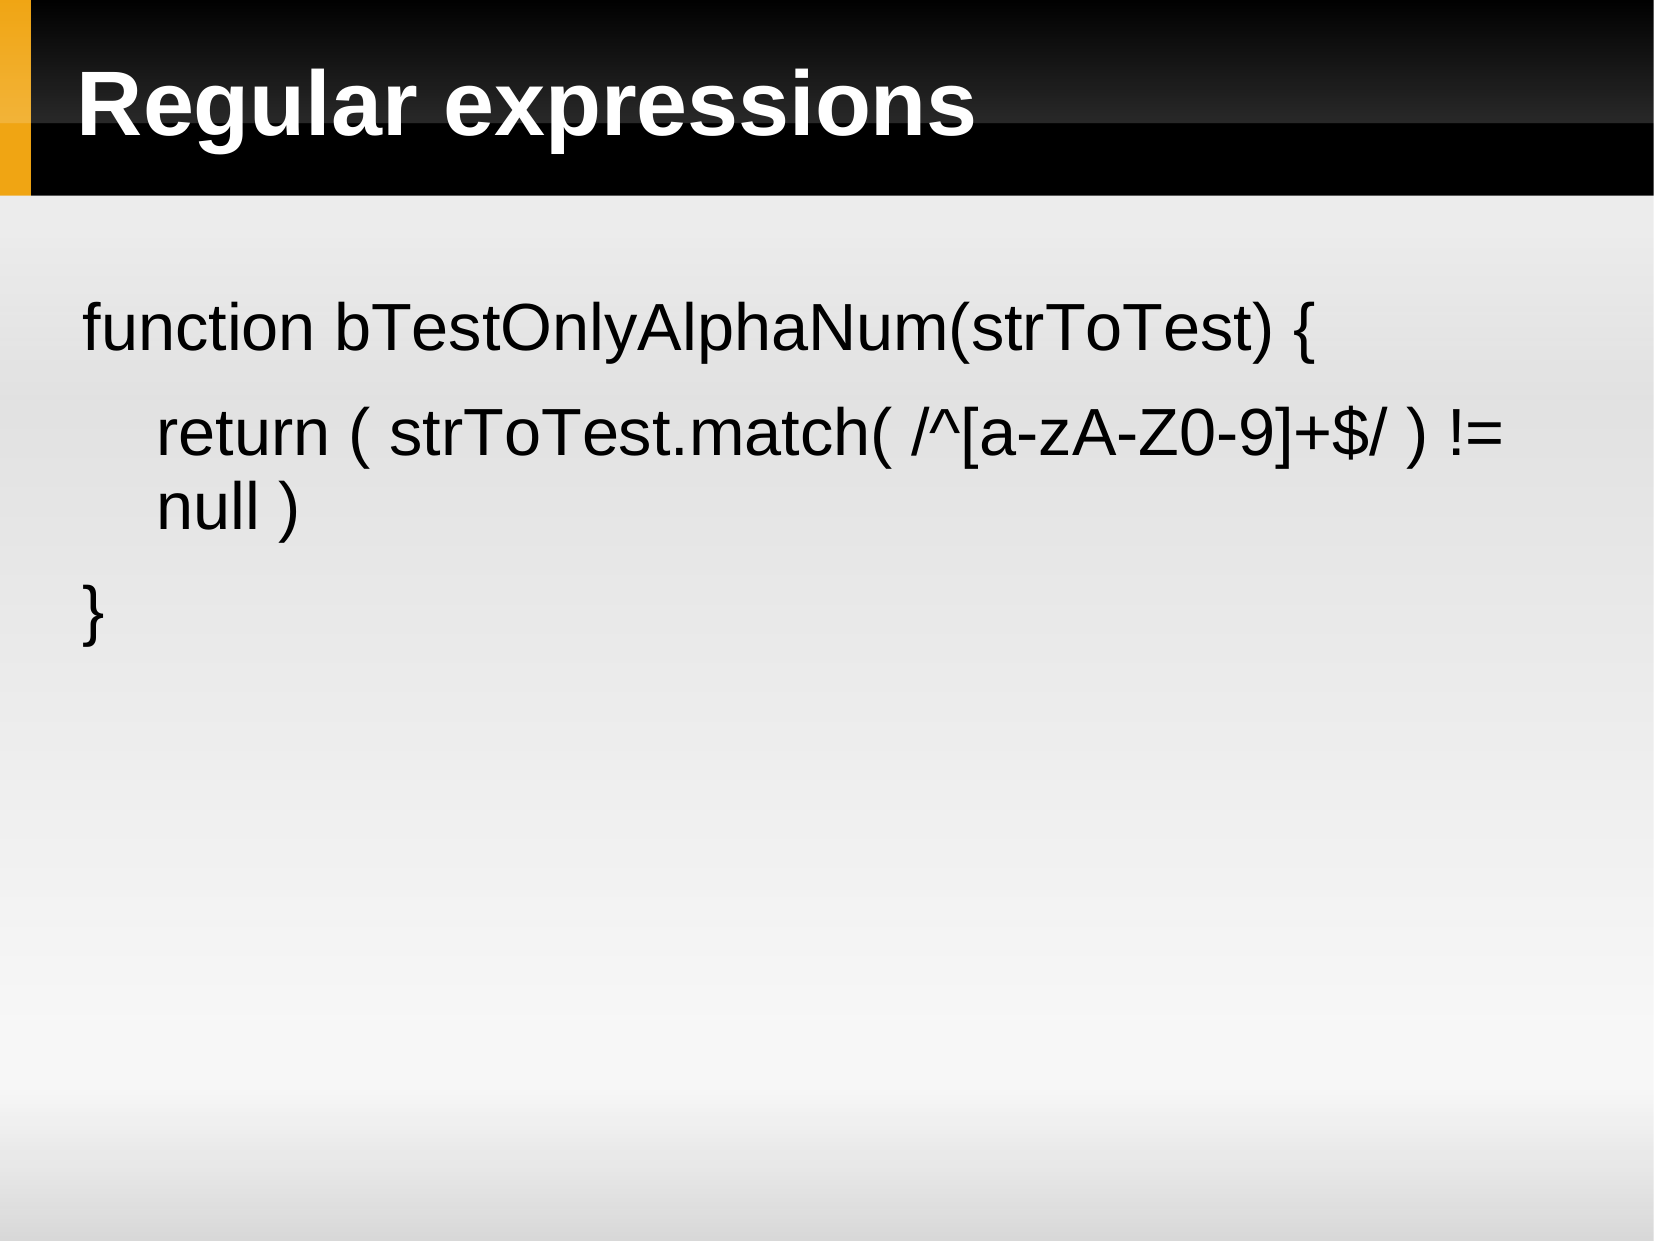

# Regular expressions
function bTestOnlyAlphaNum(strToTest) {
 return ( strToTest.match( /^[a-zA-Z0-9]+$/ ) != null )
}